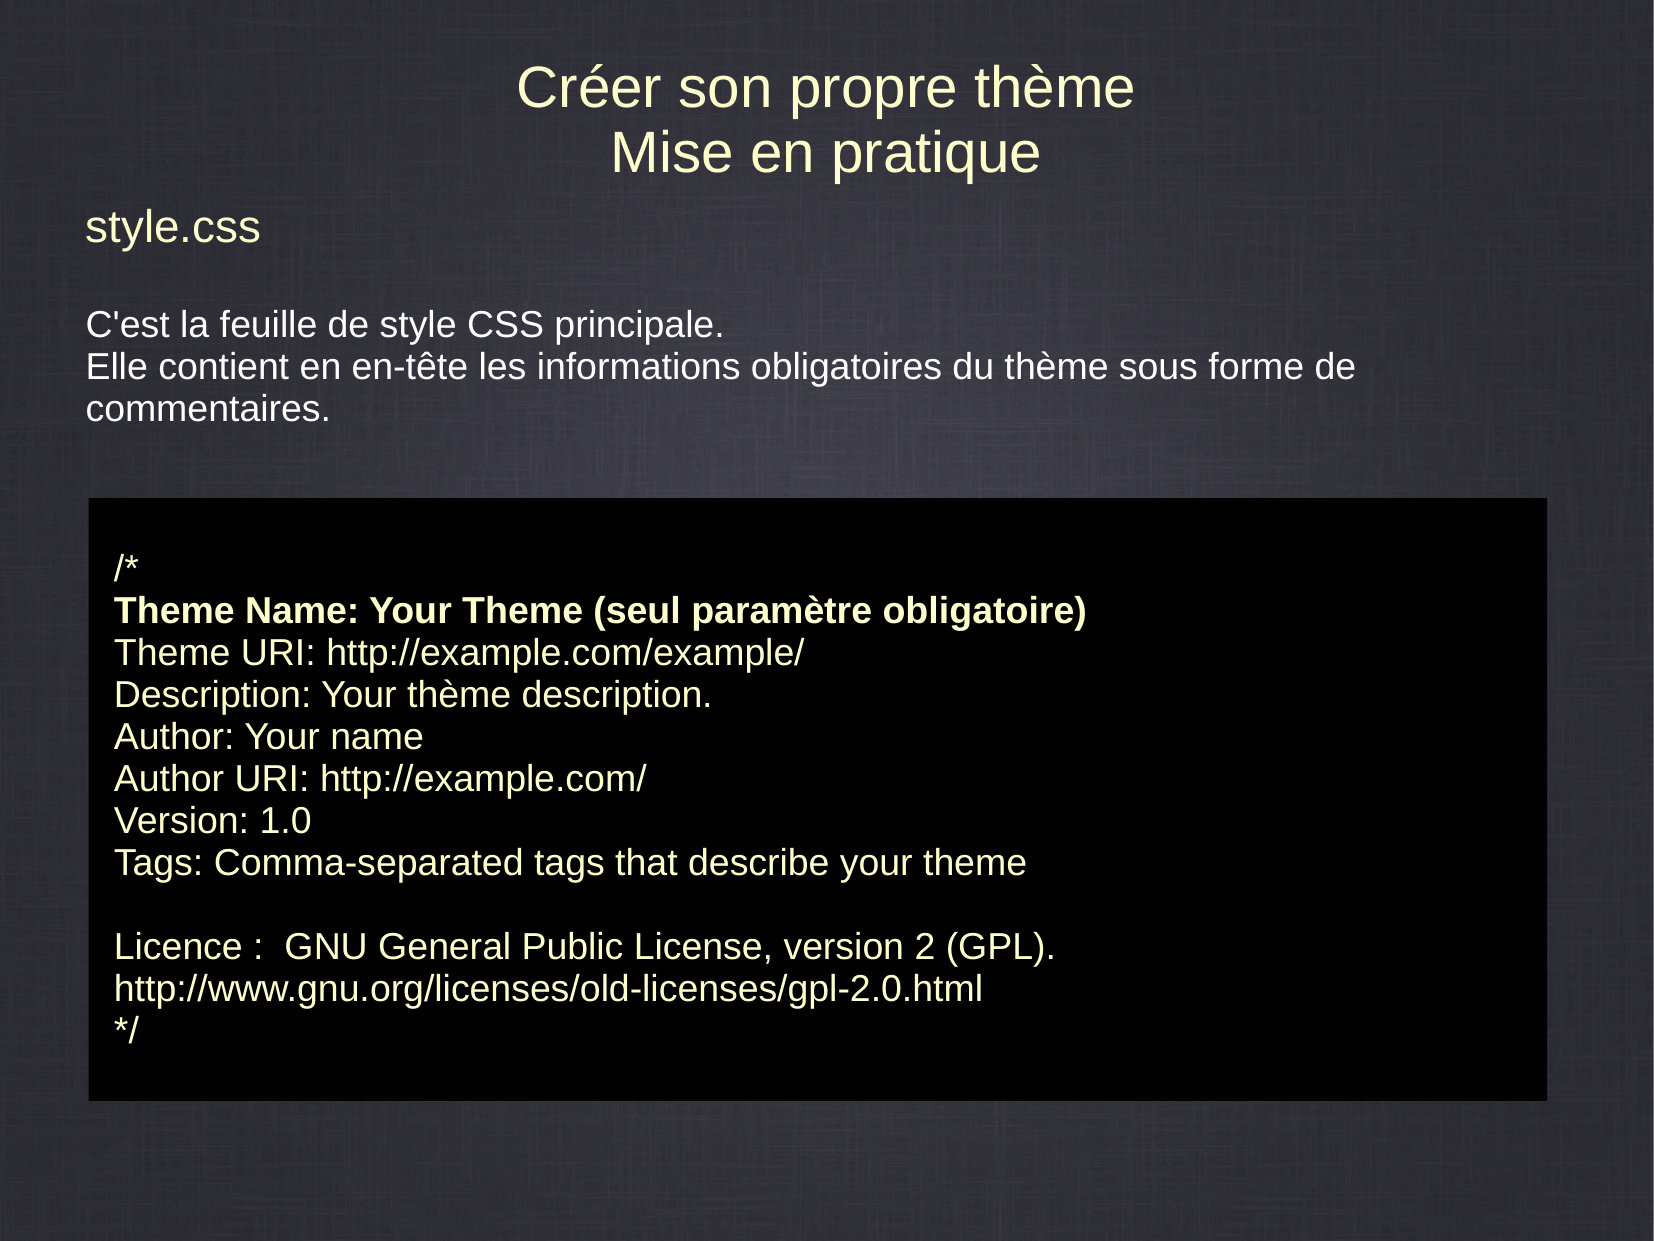

Créer son propre thème
Mise en pratique
style.css
C'est la feuille de style CSS principale.
Elle contient en en-tête les informations obligatoires du thème sous forme de commentaires.
 /*
 Theme Name: Your Theme (seul paramètre obligatoire)
 Theme URI: http://example.com/example/
 Description: Your thème description.
 Author: Your name
 Author URI: http://example.com/
 Version: 1.0
 Tags: Comma-separated tags that describe your theme
 Licence : GNU General Public License, version 2 (GPL).
 http://www.gnu.org/licenses/old-licenses/gpl-2.0.html
 */